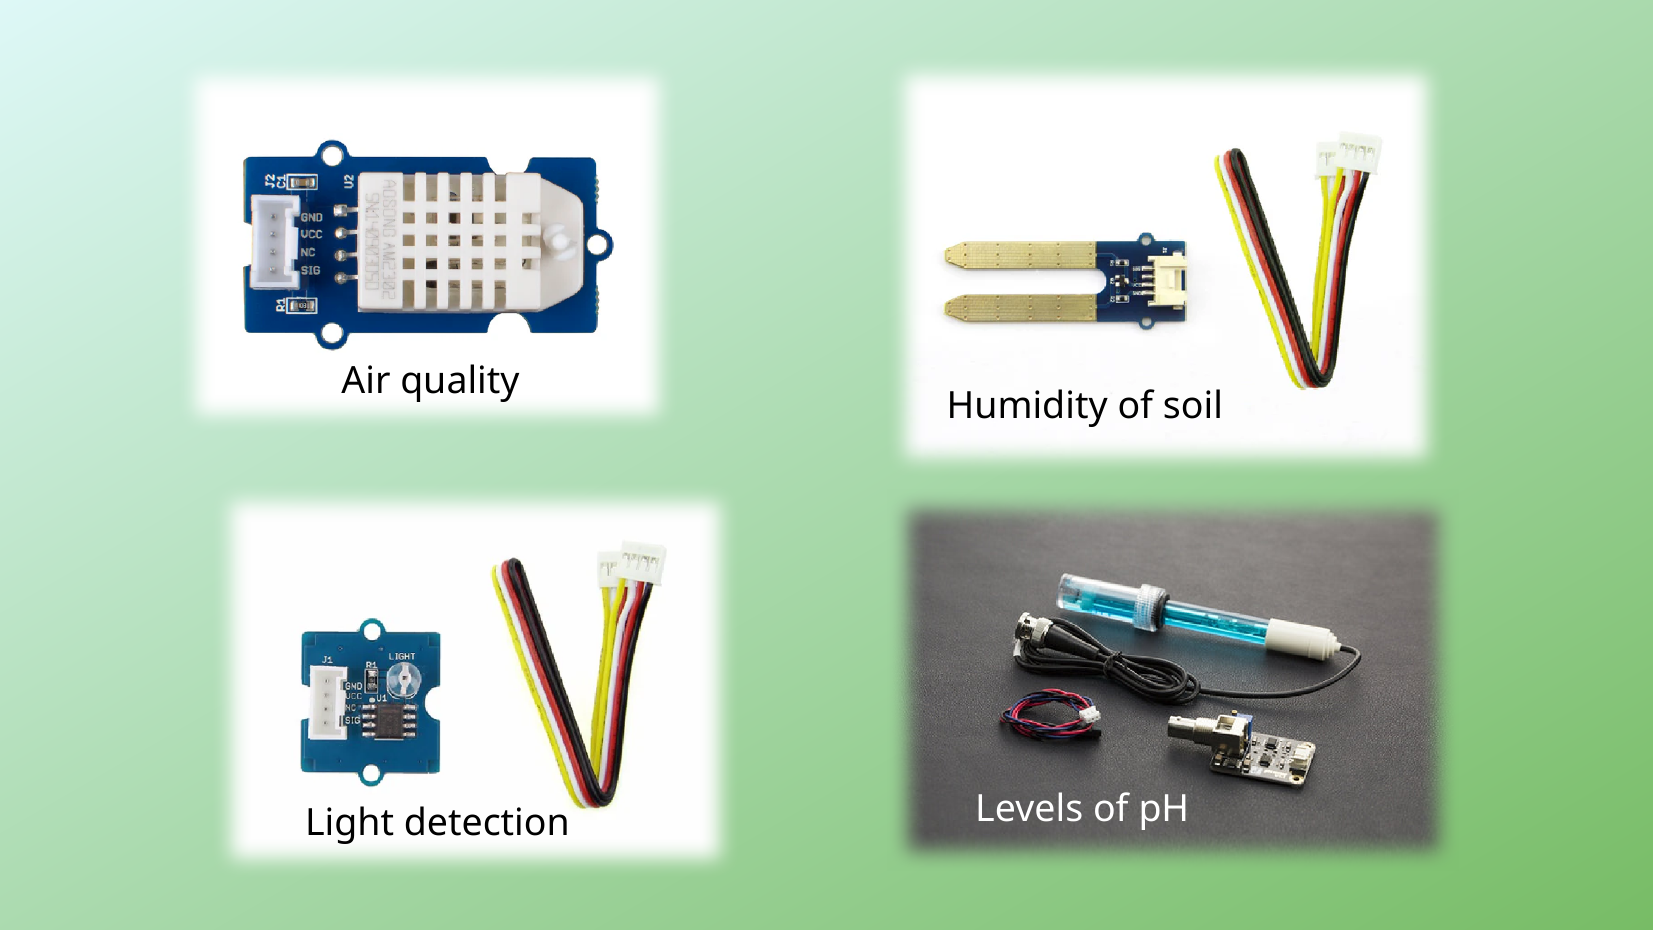

Air quality
Humidity of soil
Levels of pH
Light detection